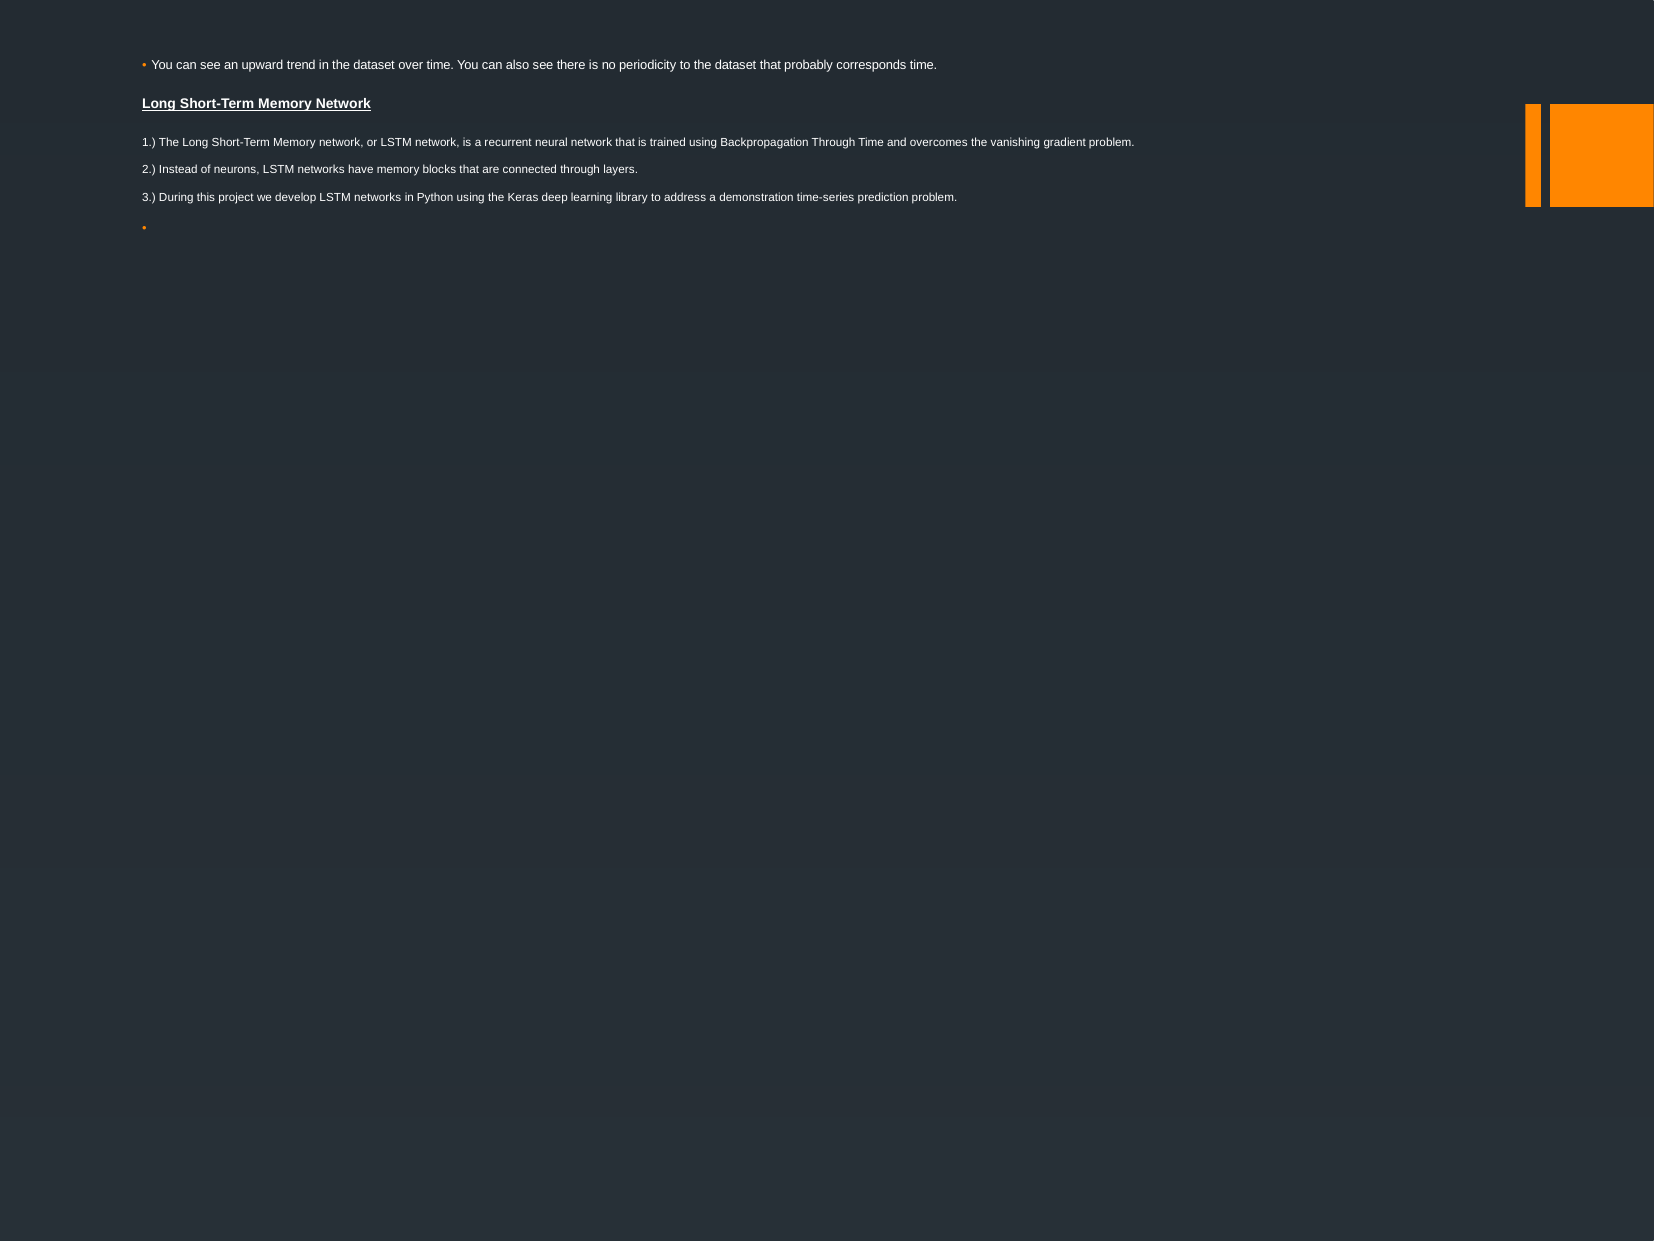

# You can see an upward trend in the dataset over time. You can also see there is no periodicity to the dataset that probably corresponds time.
Long Short-Term Memory Network
1.) The Long Short-Term Memory network, or LSTM network, is a recurrent neural network that is trained using Backpropagation Through Time and overcomes the vanishing gradient problem.
2.) Instead of neurons, LSTM networks have memory blocks that are connected through layers.
3.) During this project we develop LSTM networks in Python using the Keras deep learning library to address a demonstration time-series prediction problem.